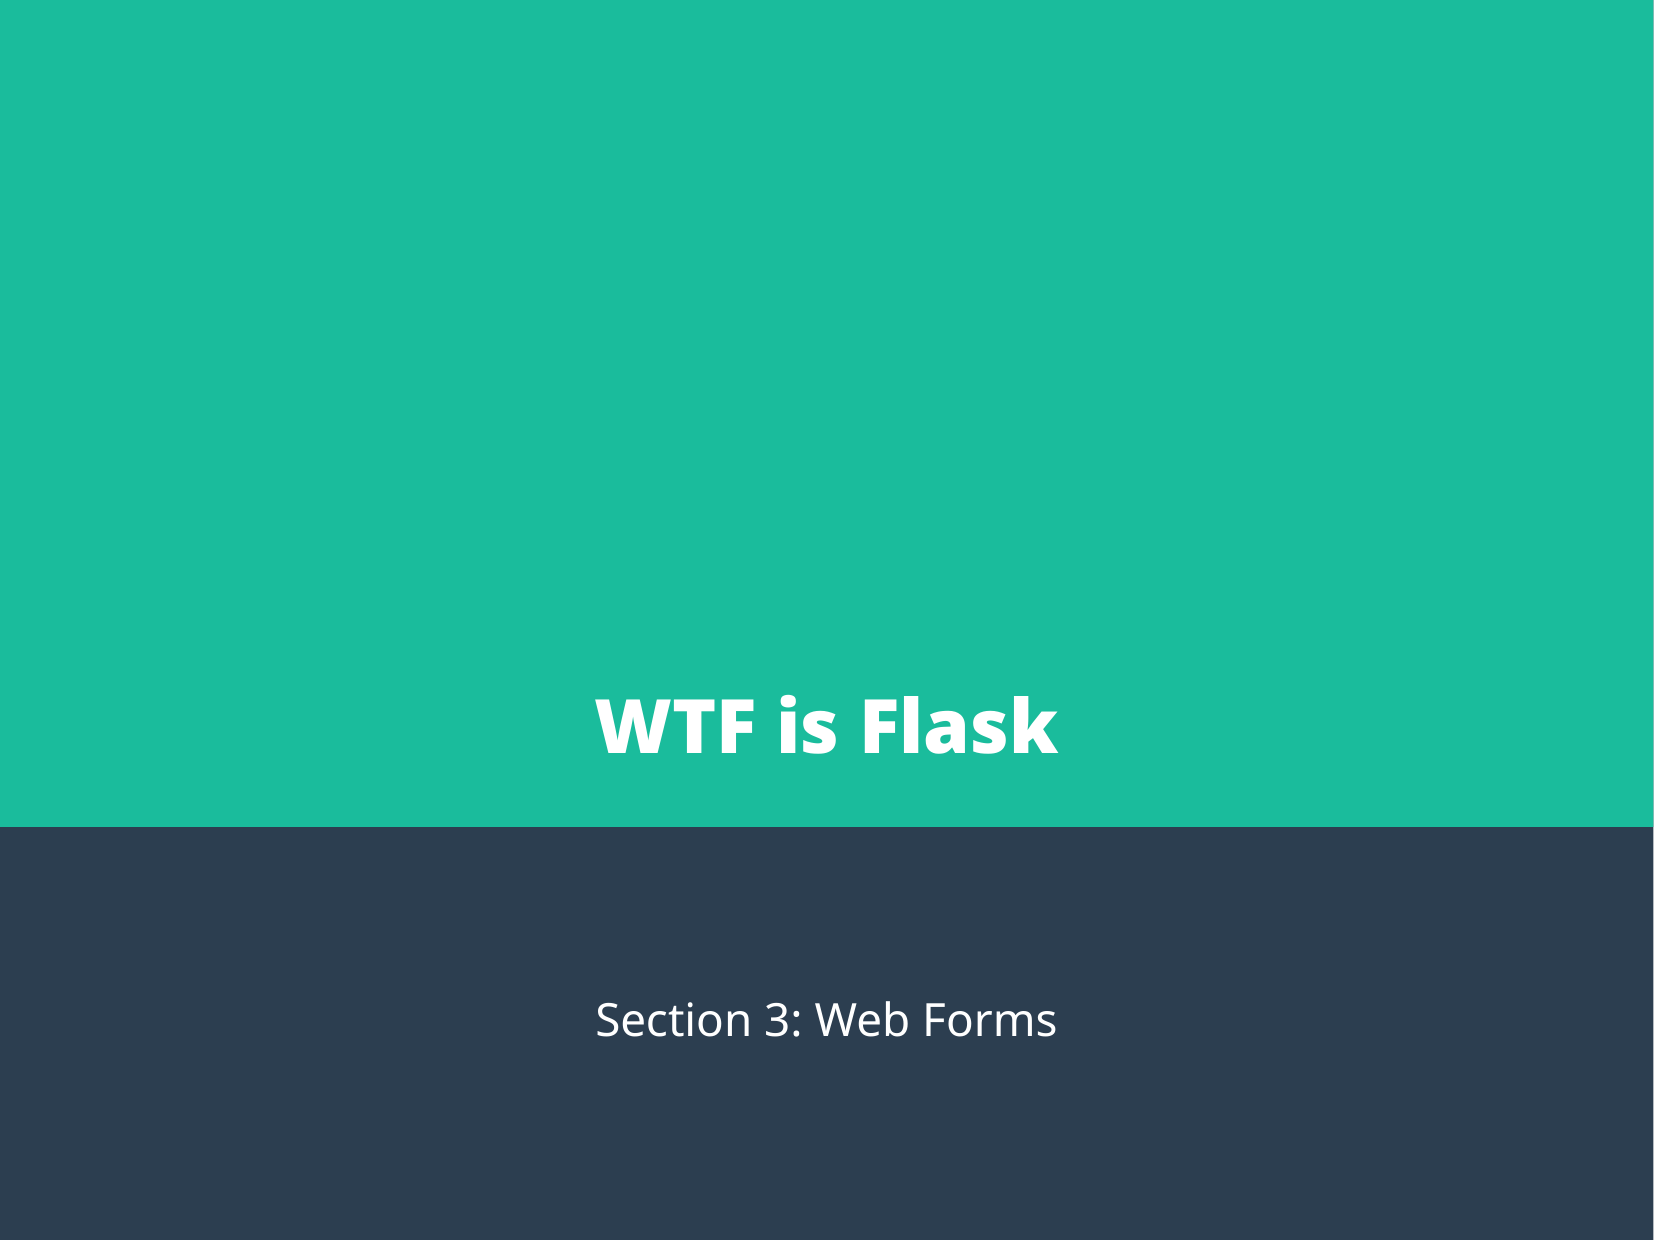

# WTF is Flask
Section 3: Web Forms